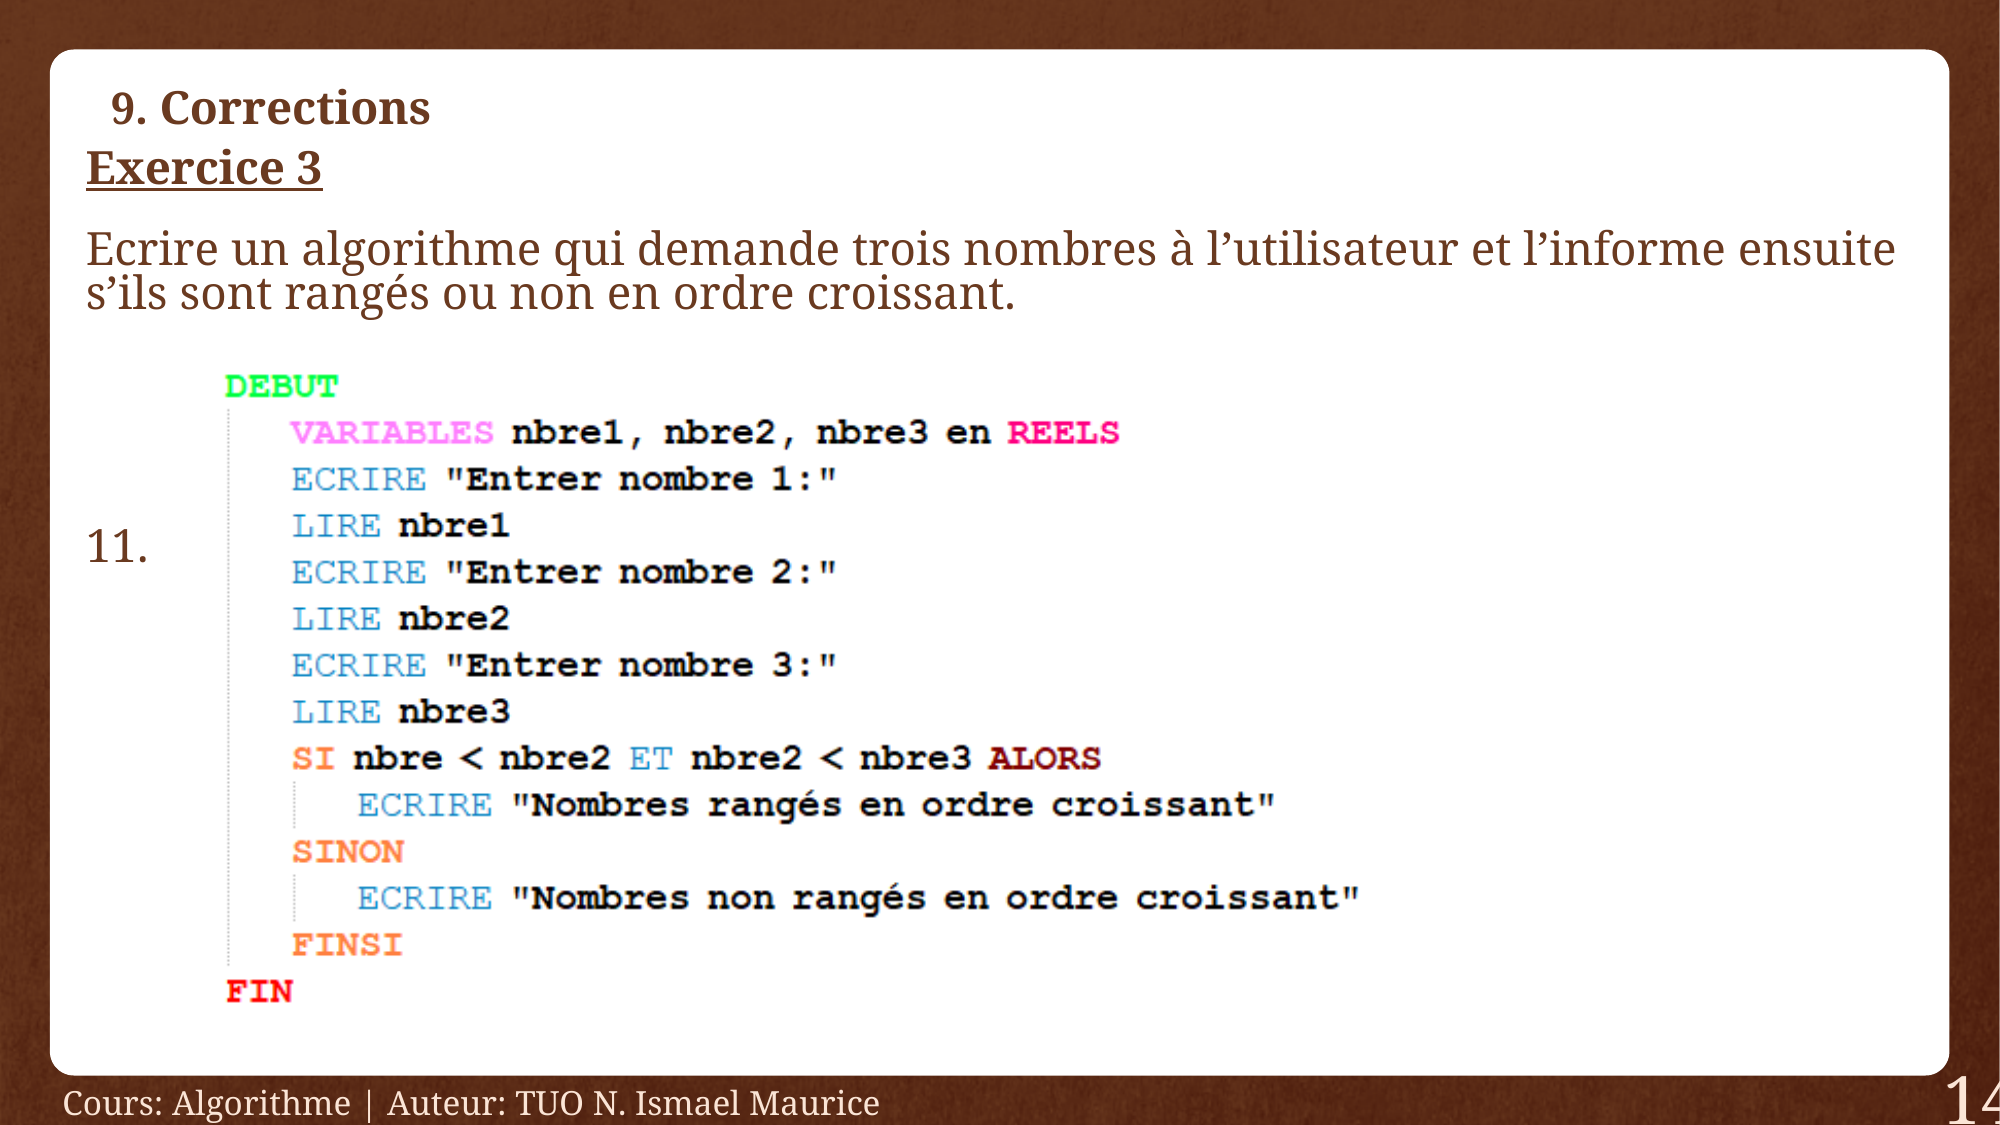

9. Corrections
# Exercice 3
Ecrire un algorithme qui demande trois nombres à l’utilisateur et l’informe ensuite s’ils sont rangés ou non en ordre croissant.
Cours: Algorithme | Auteur: TUO N. Ismael Maurice